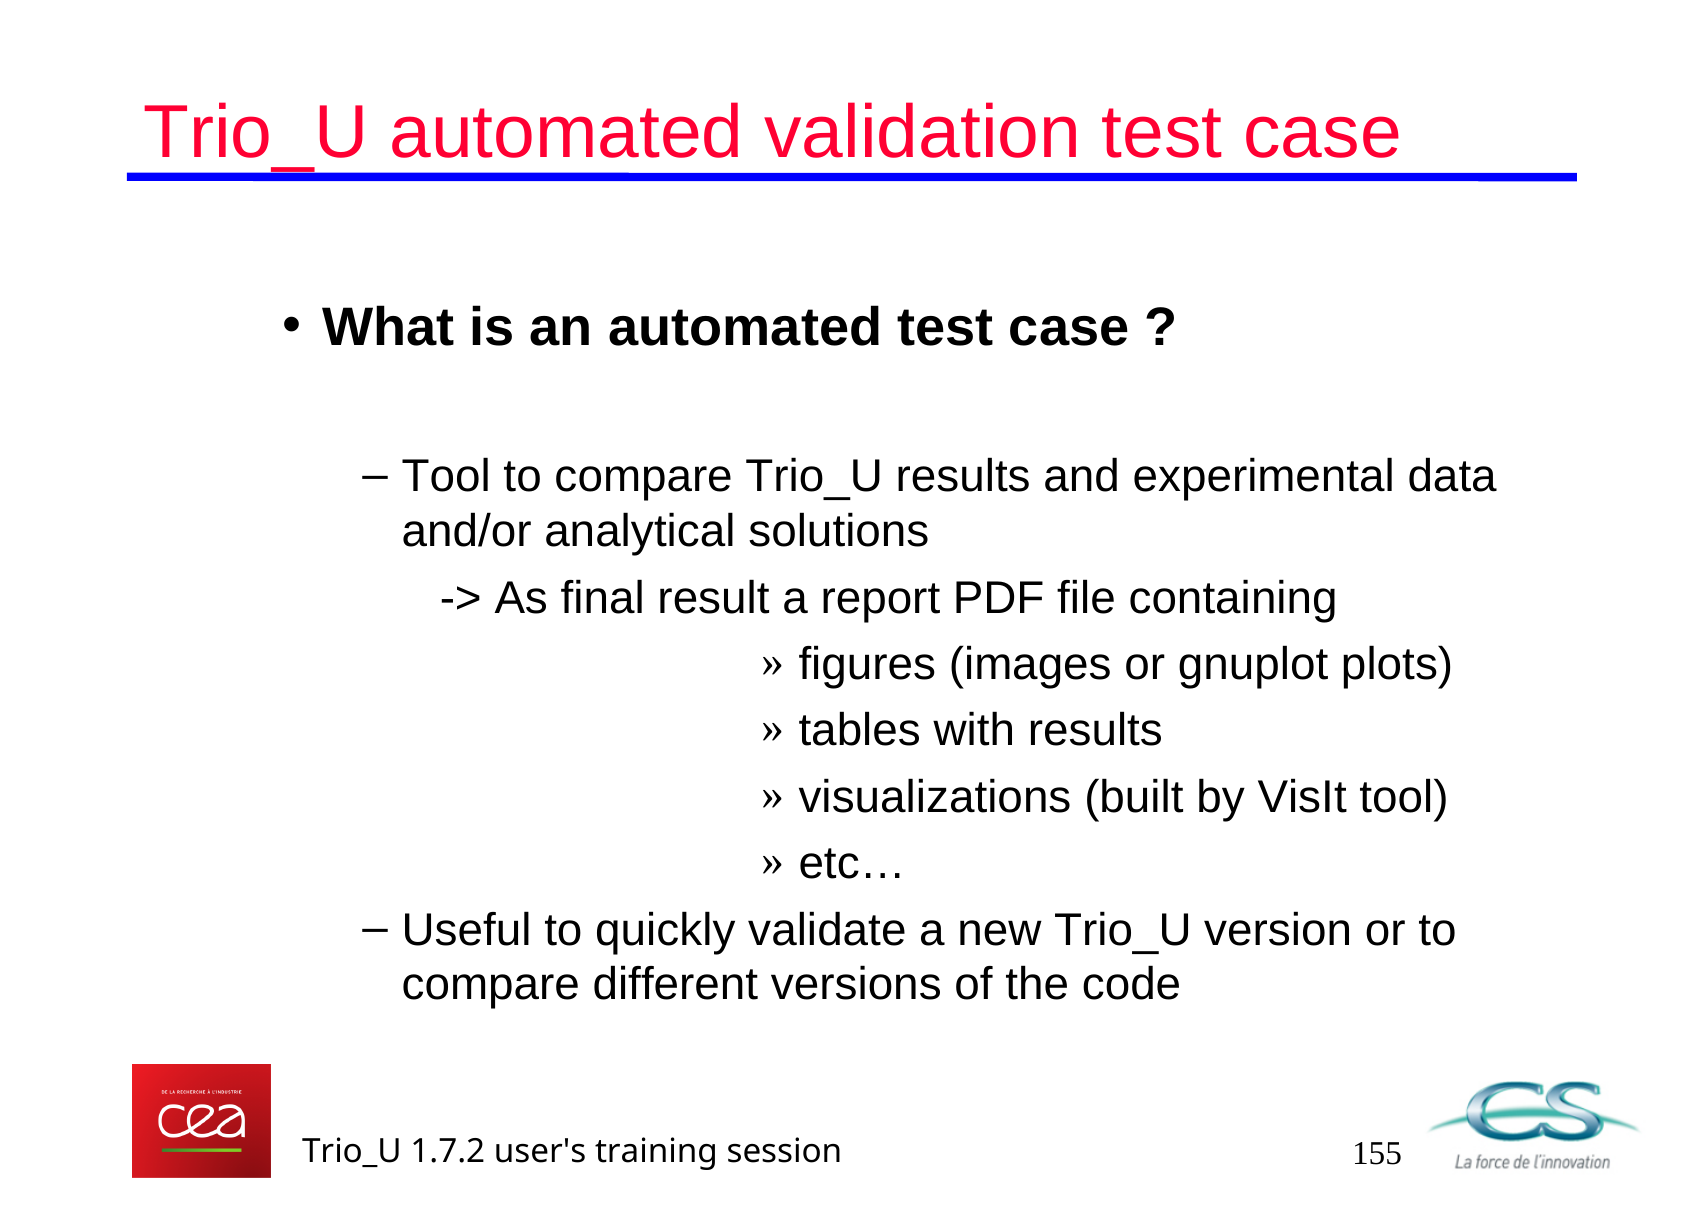

# Trio_U automated validation test case
What is an automated test case ?
Tool to compare Trio_U results and experimental data and/or analytical solutions
 -> As final result a report PDF file containing
figures (images or gnuplot plots)
tables with results
visualizations (built by VisIt tool)
etc…
Useful to quickly validate a new Trio_U version or to compare different versions of the code
Trio_U 1.7.2 user's training session
155